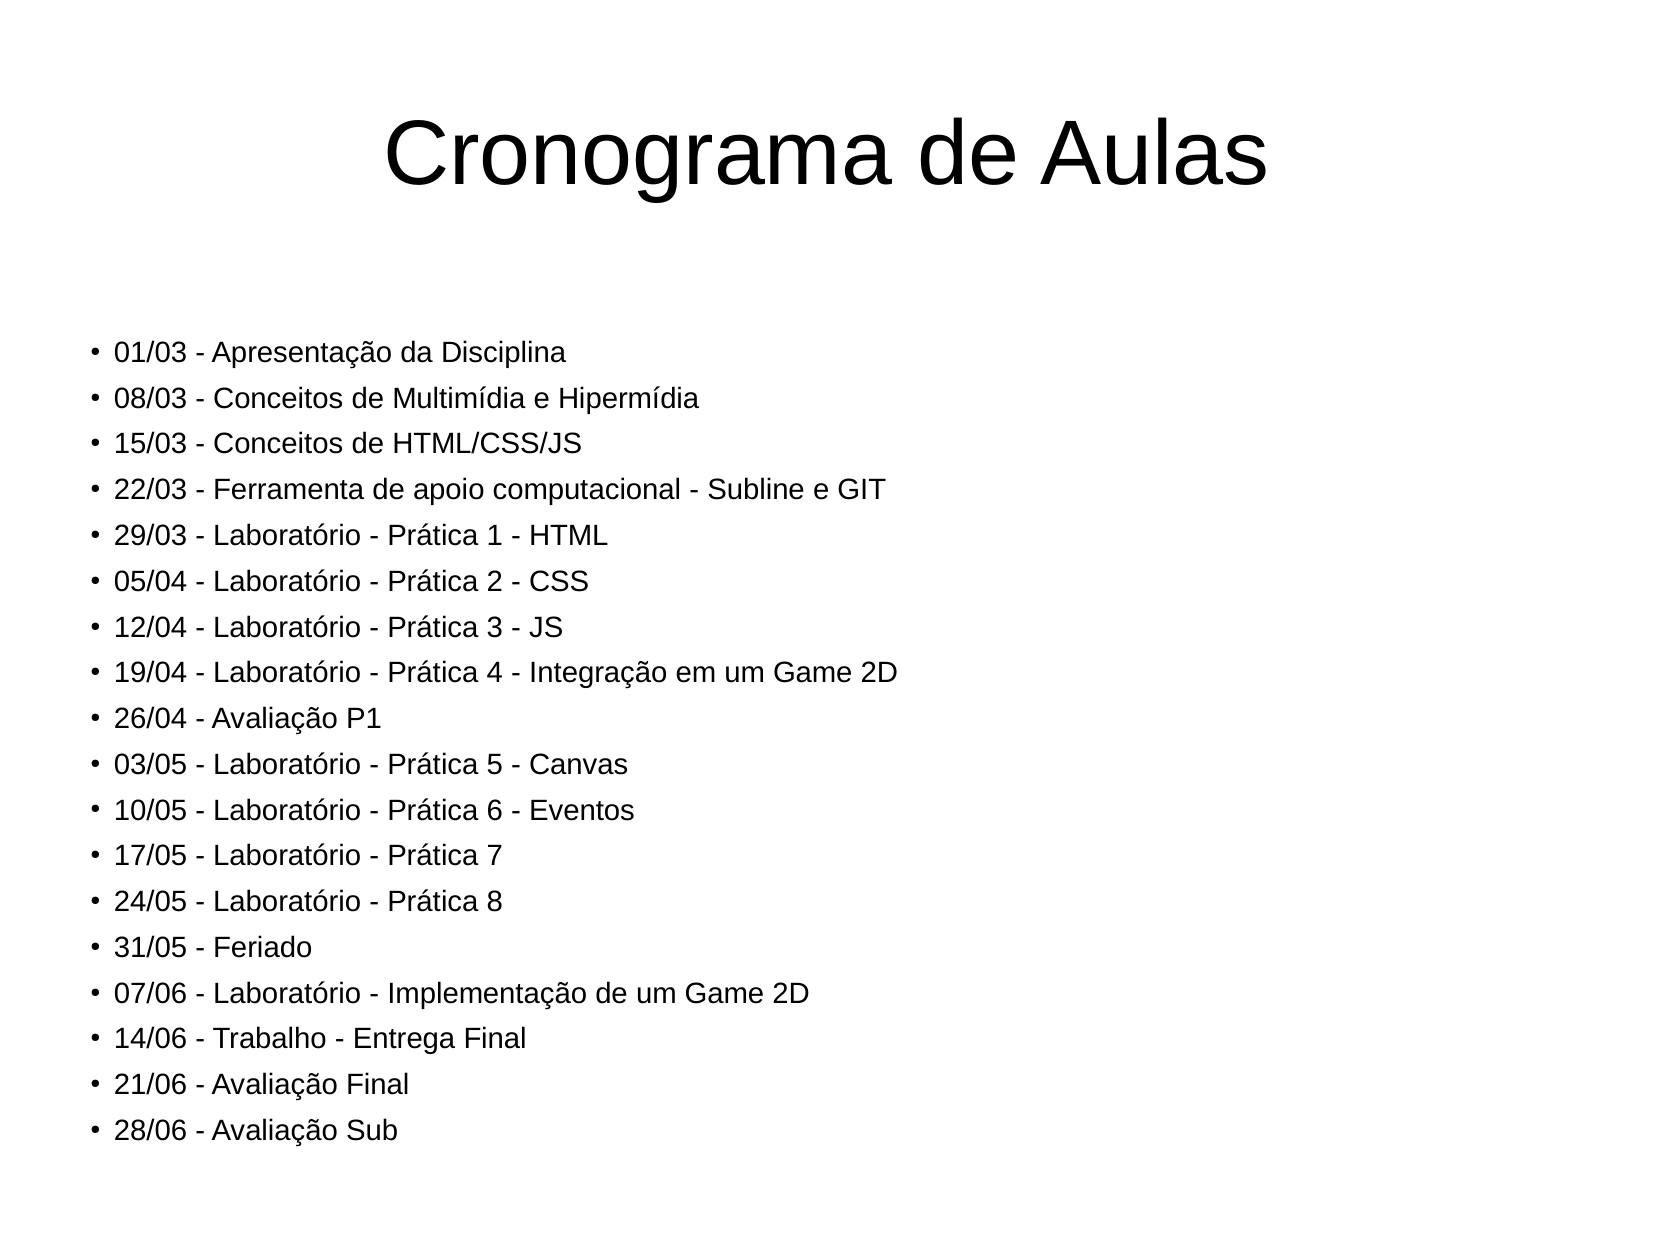

# Cronograma de Aulas
01/03 - Apresentação da Disciplina
08/03 - Conceitos de Multimídia e Hipermídia
15/03 - Conceitos de HTML/CSS/JS
22/03 - Ferramenta de apoio computacional - Subline e GIT
29/03 - Laboratório - Prática 1 - HTML
05/04 - Laboratório - Prática 2 - CSS
12/04 - Laboratório - Prática 3 - JS
19/04 - Laboratório - Prática 4 - Integração em um Game 2D
26/04 - Avaliação P1
03/05 - Laboratório - Prática 5 - Canvas
10/05 - Laboratório - Prática 6 - Eventos
17/05 - Laboratório - Prática 7
24/05 - Laboratório - Prática 8
31/05 - Feriado
07/06 - Laboratório - Implementação de um Game 2D
14/06 - Trabalho - Entrega Final
21/06 - Avaliação Final
28/06 - Avaliação Sub